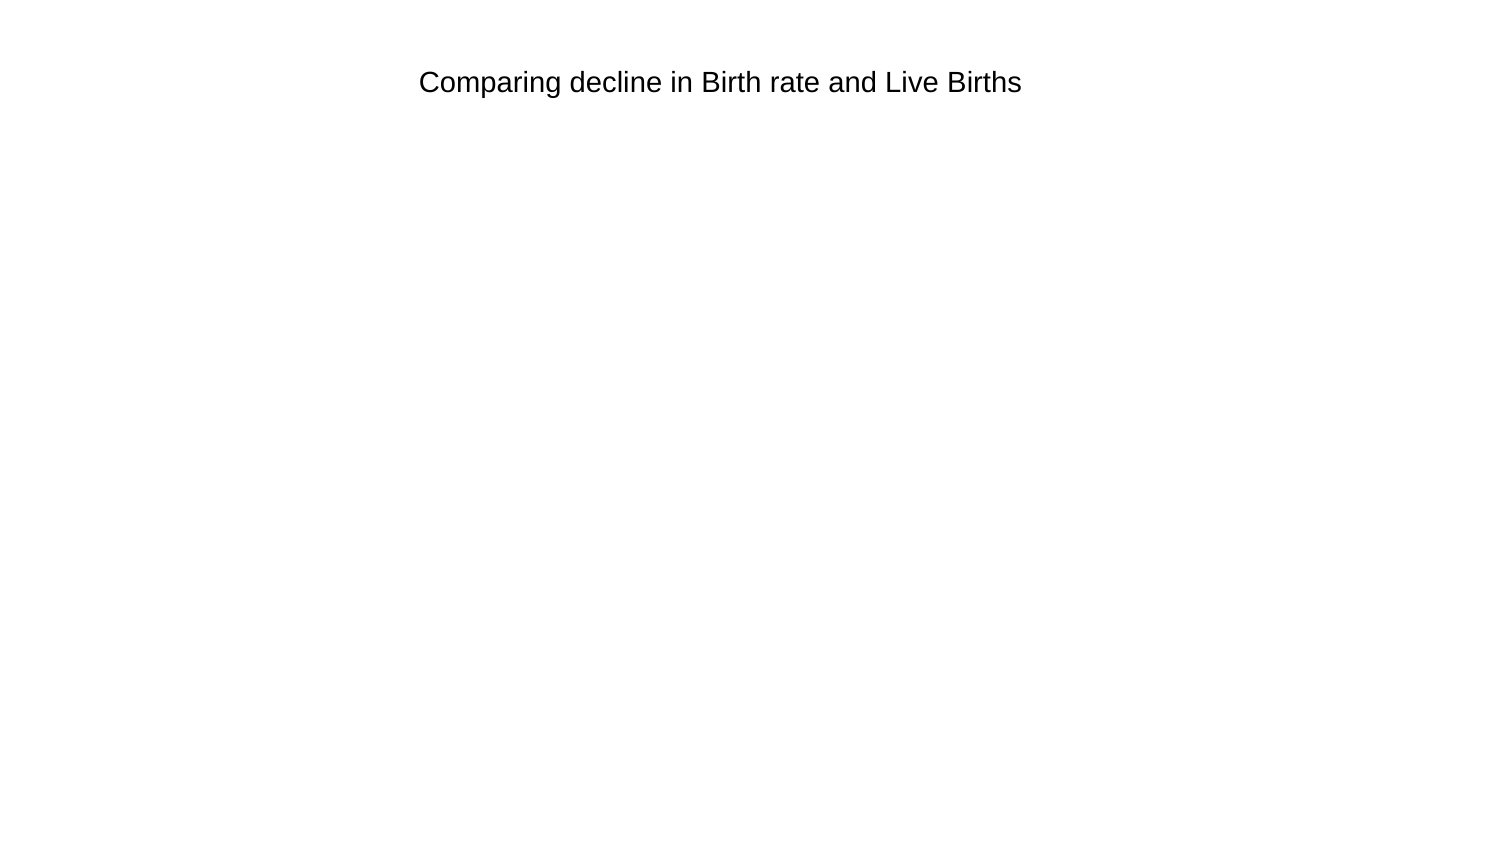

# Comparing decline in Birth rate and Live Births